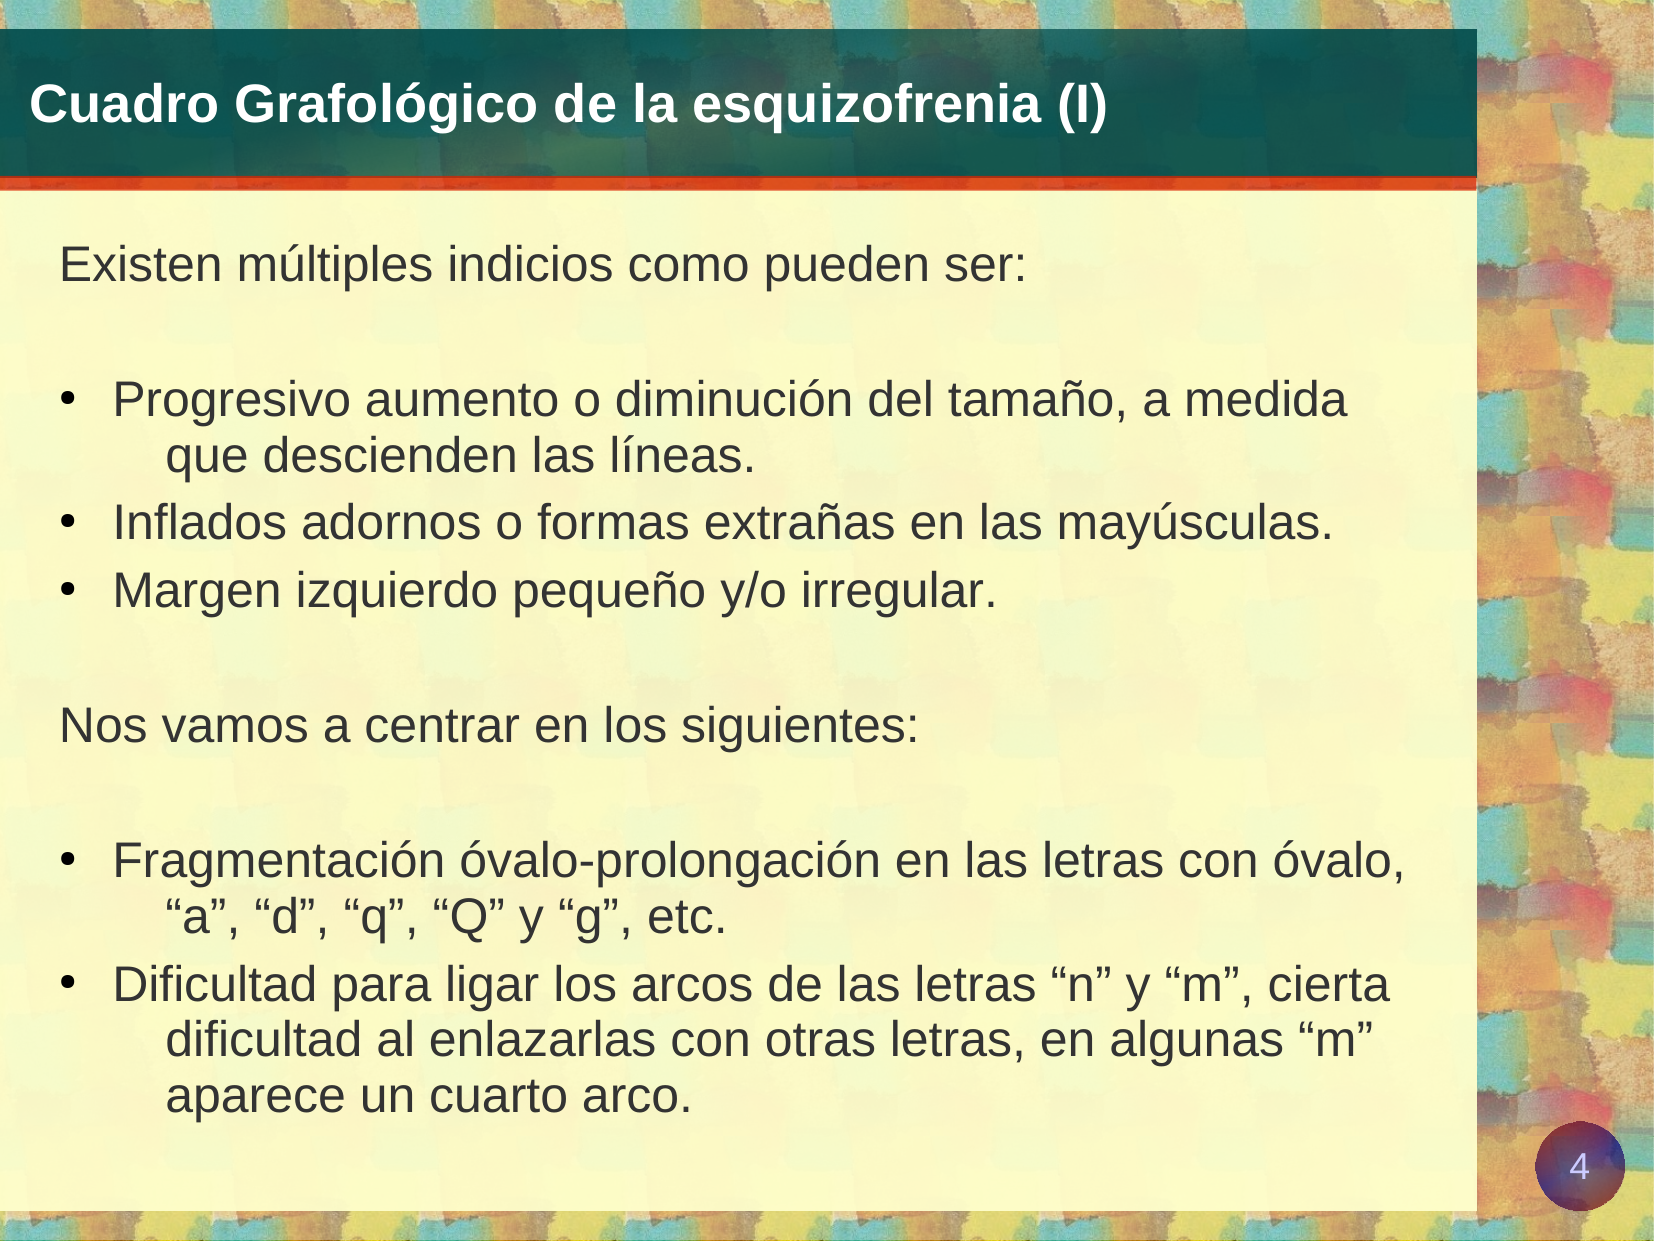

# Cuadro Grafológico de la esquizofrenia (I)
Existen múltiples indicios como pueden ser:
Progresivo aumento o diminución del tamaño, a medida que descienden las líneas.
Inflados adornos o formas extrañas en las mayúsculas.
Margen izquierdo pequeño y/o irregular.
Nos vamos a centrar en los siguientes:
Fragmentación óvalo-prolongación en las letras con óvalo, “a”, “d”, “q”, “Q” y “g”, etc.
Dificultad para ligar los arcos de las letras “n” y “m”, cierta dificultad al enlazarlas con otras letras, en algunas “m” aparece un cuarto arco.